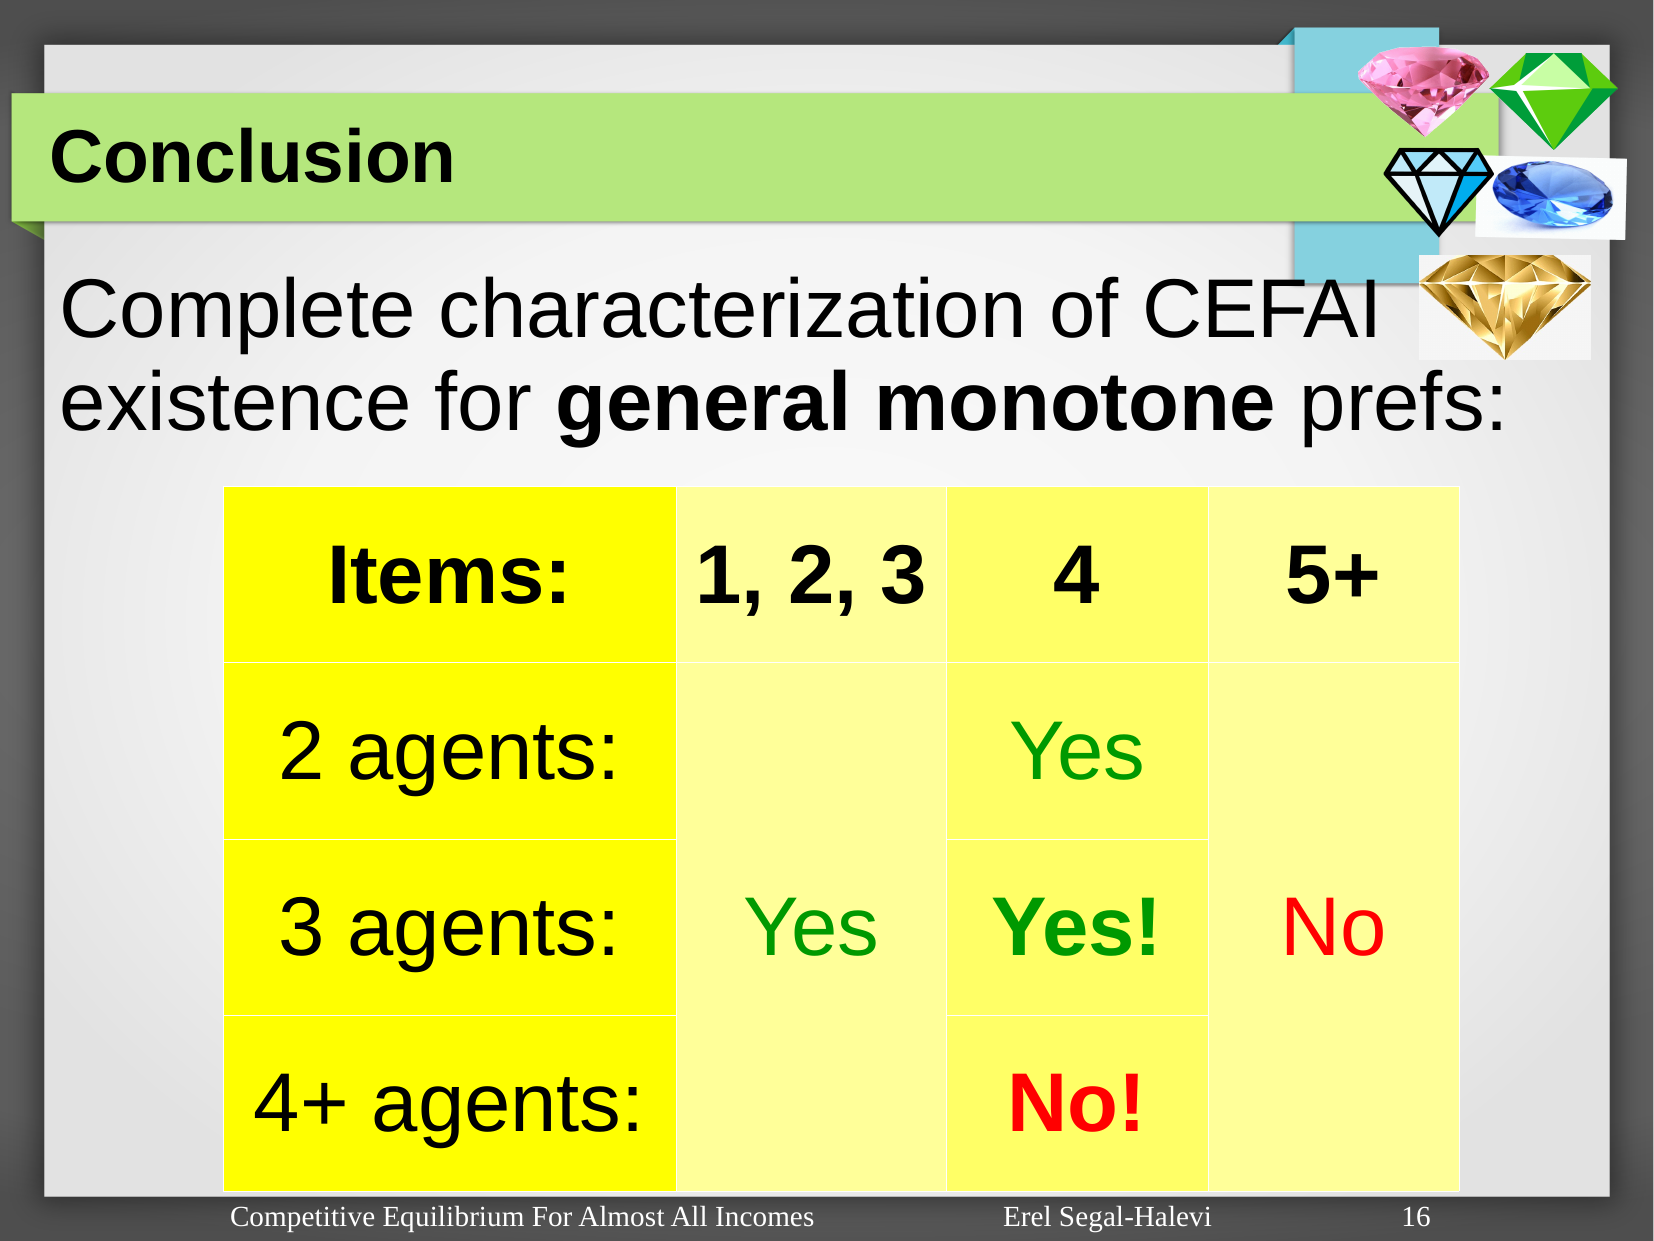

# Conclusion
Complete characterization of CEFAI existence for general monotone prefs:
| Items: | 1, 2, 3 | 4 | 5+ |
| --- | --- | --- | --- |
| 2 agents: | Yes | Yes | No |
| 3 agents: | | Yes! | |
| 4+ agents: | | No! | |